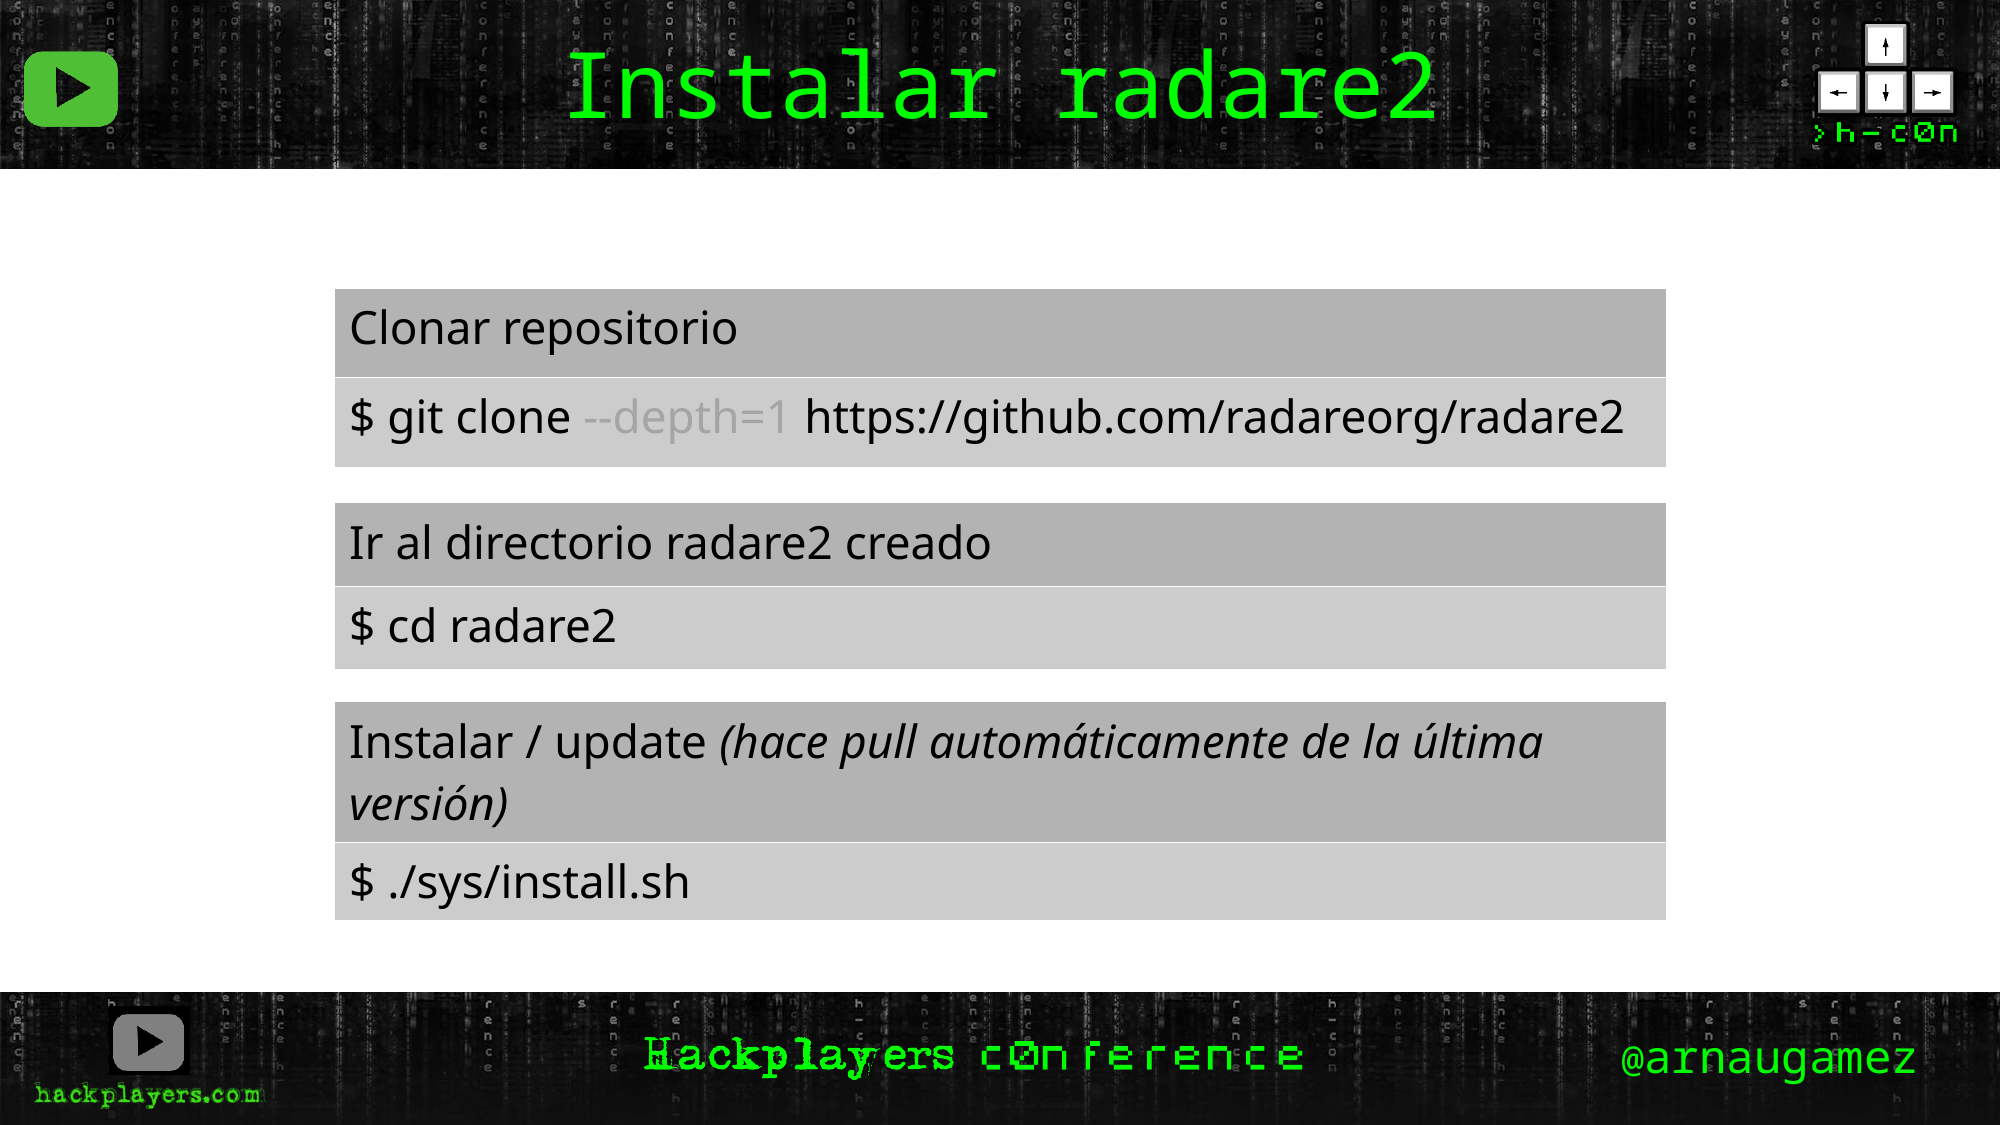

# Instalar radare2
| Clonar repositorio |
| --- |
| $ git clone --depth=1 https://github.com/radareorg/radare2 |
| Ir al directorio radare2 creado |
| --- |
| $ cd radare2 |
| Instalar / update (hace pull automáticamente de la última versión) |
| --- |
| $ ./sys/install.sh |